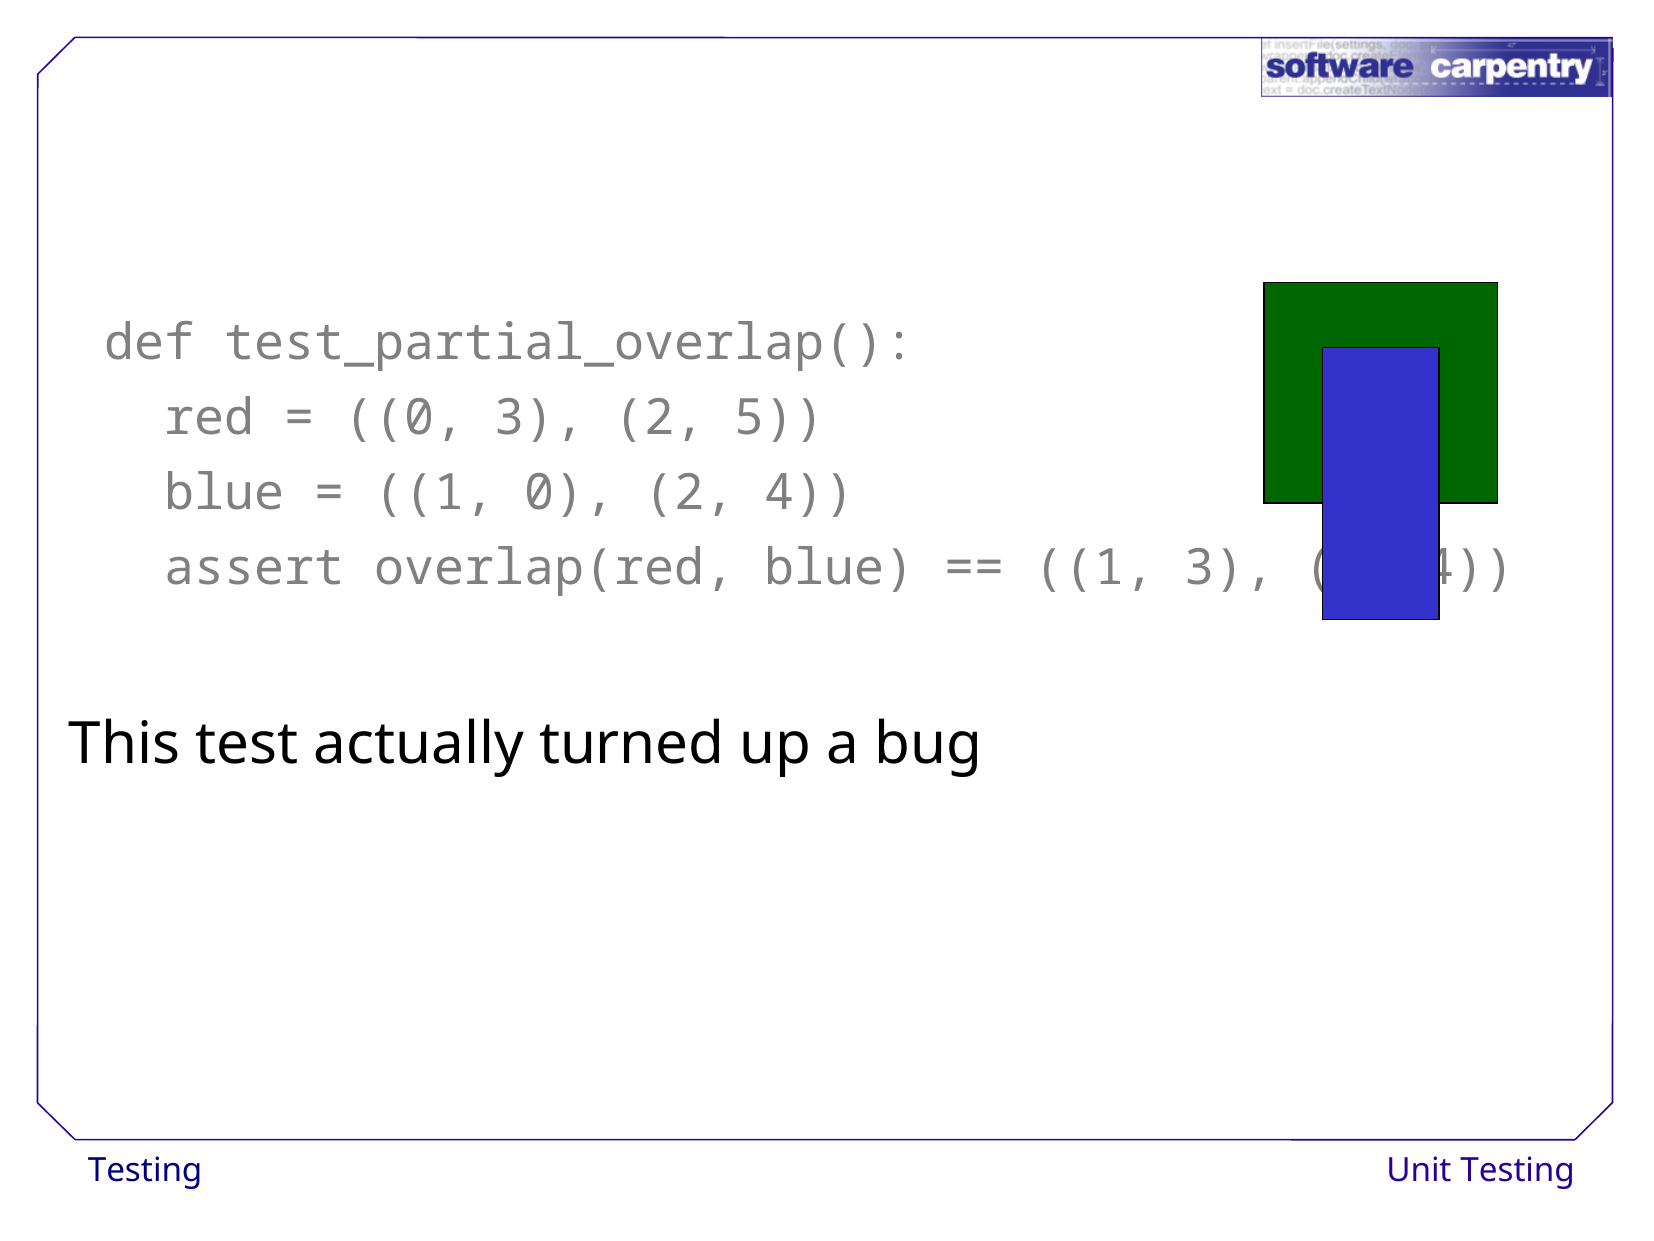

def test_partial_overlap():
 red = ((0, 3), (2, 5))
 blue = ((1, 0), (2, 4))
 assert overlap(red, blue) == ((1, 3), (2, 4))
This test actually turned up a bug